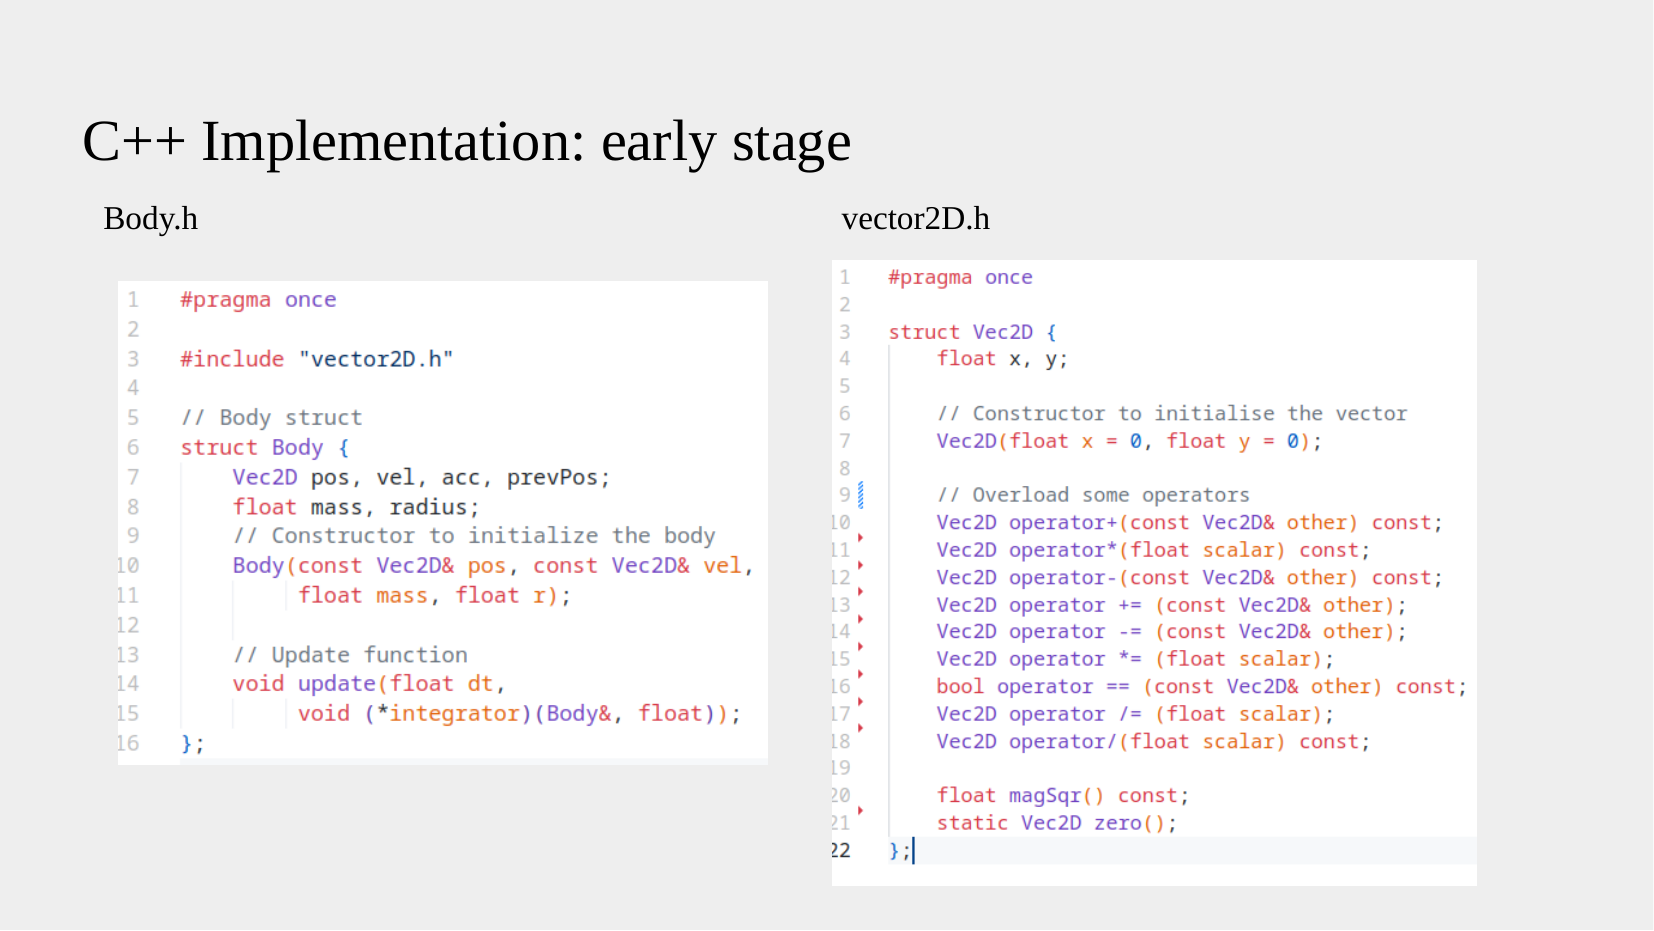

# C++ Implementation: early stage
Body.h
vector2D.h